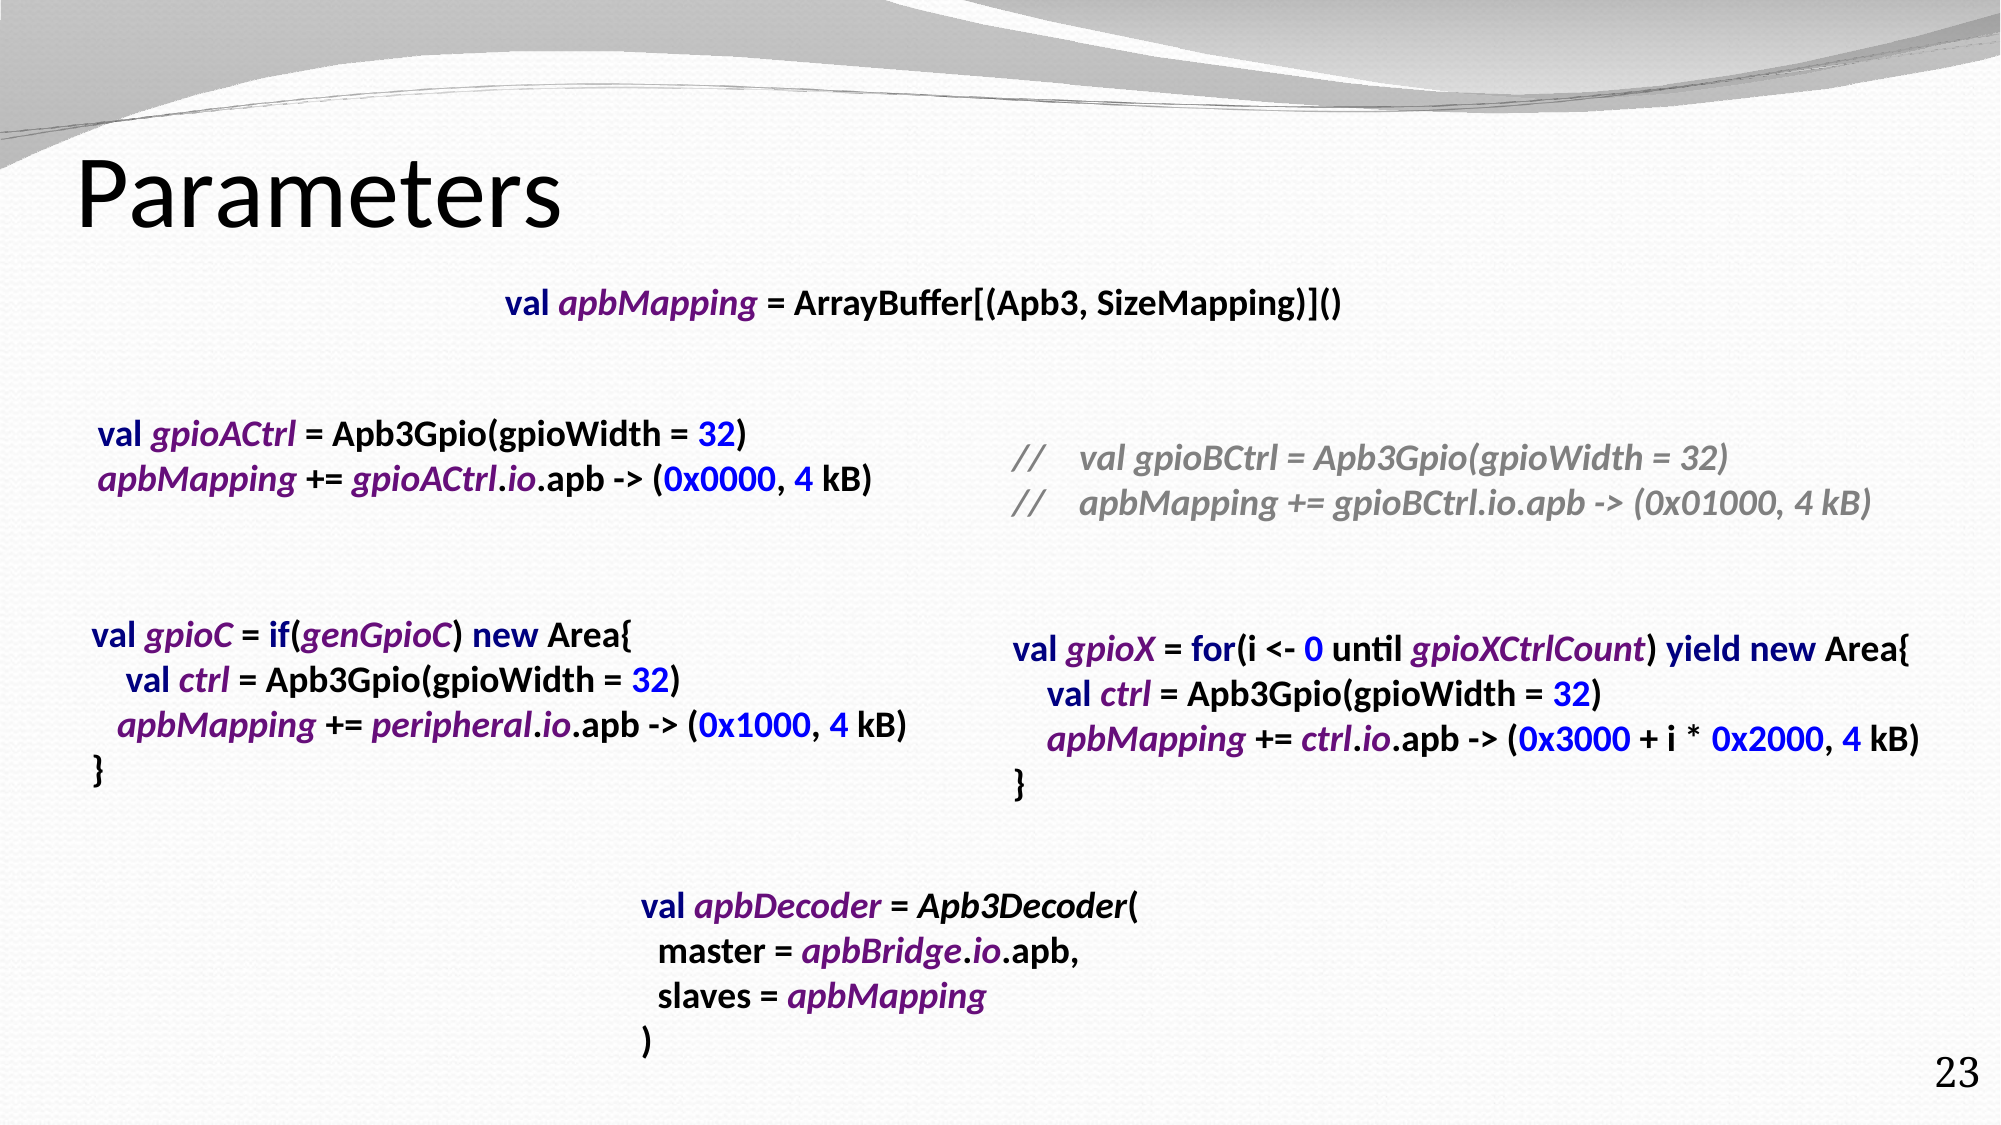

# Parameters
val apbMapping = ArrayBuffer[(Apb3, SizeMapping)]()
val gpioACtrl = Apb3Gpio(gpioWidth = 32)
apbMapping += gpioACtrl.io.apb -> (0x0000, 4 kB)
// val gpioBCtrl = Apb3Gpio(gpioWidth = 32)
// apbMapping += gpioBCtrl.io.apb -> (0x01000, 4 kB)
val gpioC = if(genGpioC) new Area{
 val ctrl = Apb3Gpio(gpioWidth = 32)
 apbMapping += peripheral.io.apb -> (0x1000, 4 kB)
}
val gpioX = for(i <- 0 until gpioXCtrlCount) yield new Area{
 val ctrl = Apb3Gpio(gpioWidth = 32)
 apbMapping += ctrl.io.apb -> (0x3000 + i * 0x2000, 4 kB)
}
val apbDecoder = Apb3Decoder(
 master = apbBridge.io.apb,
 slaves = apbMapping
)